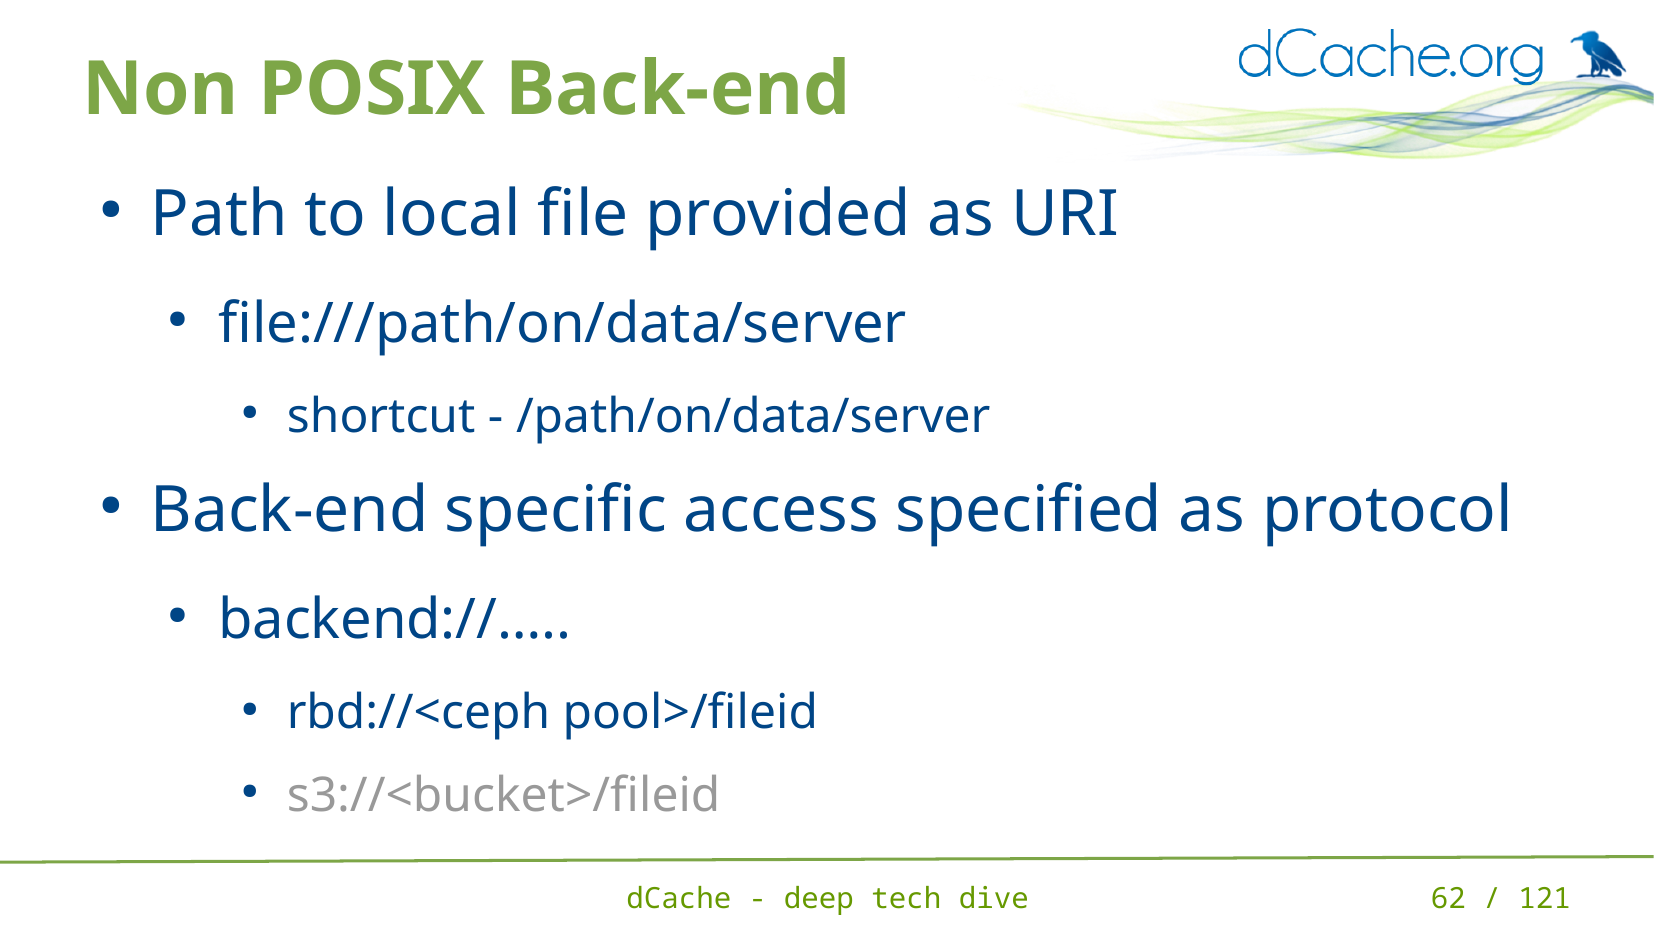

# Non POSIX Back-end
Path to local file provided as URI
file:///path/on/data/server
shortcut - /path/on/data/server
Back-end specific access specified as protocol
backend://…..
rbd://<ceph pool>/fileid
s3://<bucket>/fileid
dCache - deep tech dive
62